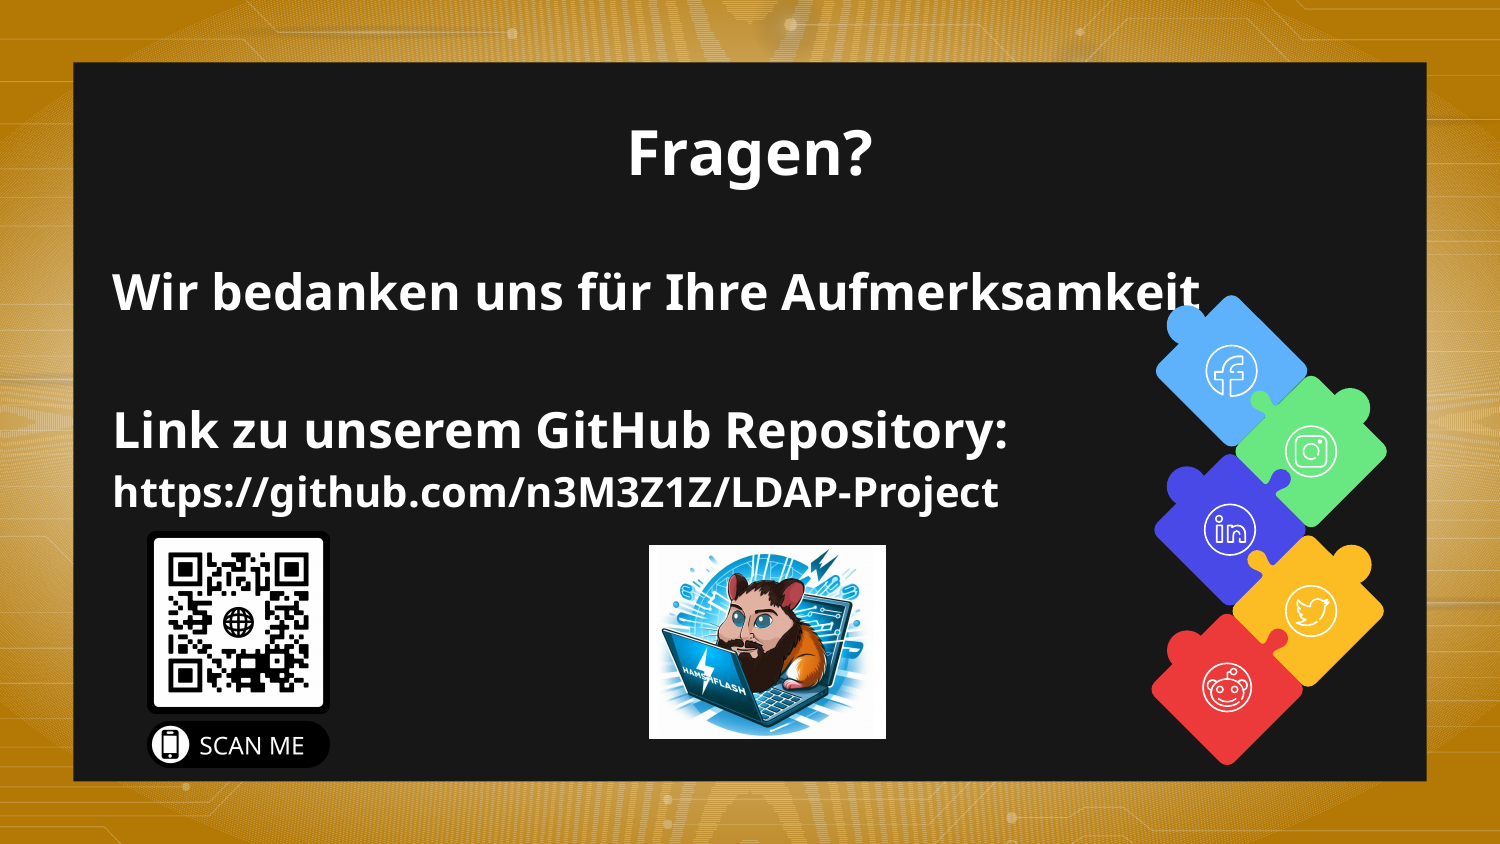

# Fragen?
Wir bedanken uns für Ihre Aufmerksamkeit
Link zu unserem GitHub Repository:
https://github.com/n3M3Z1Z/LDAP-Project